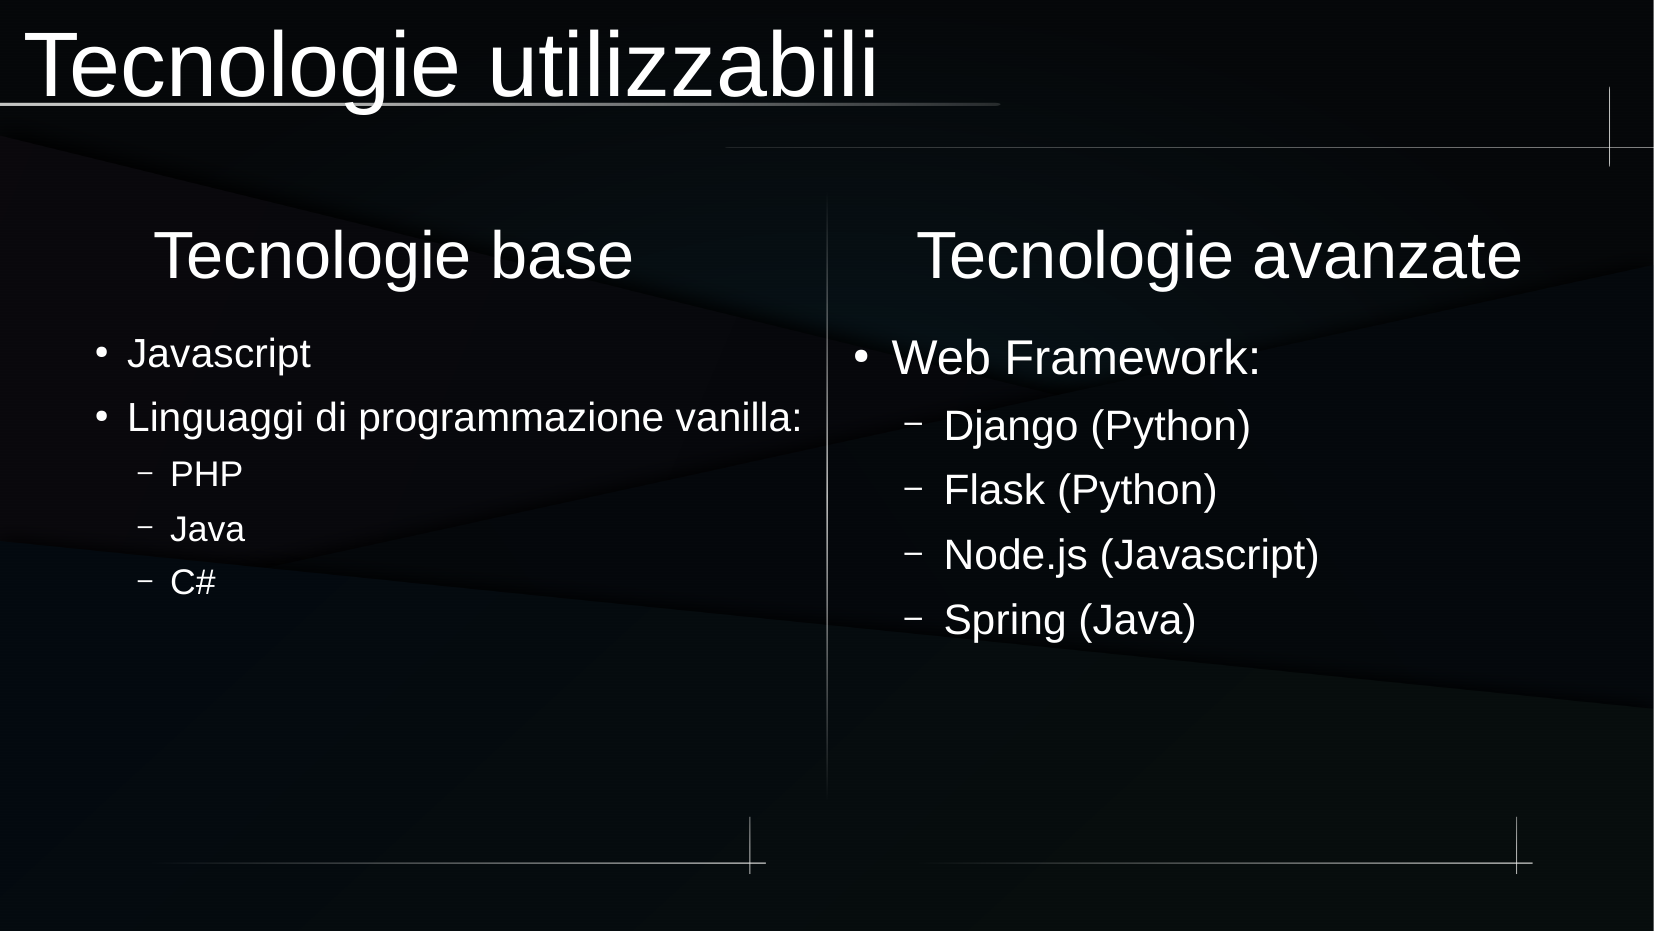

# Tecnologie utilizzabili
Tecnologie base
Tecnologie avanzate
Web Framework:
Django (Python)
Flask (Python)
Node.js (Javascript)
Spring (Java)
Javascript
Linguaggi di programmazione vanilla:
PHP
Java
C#